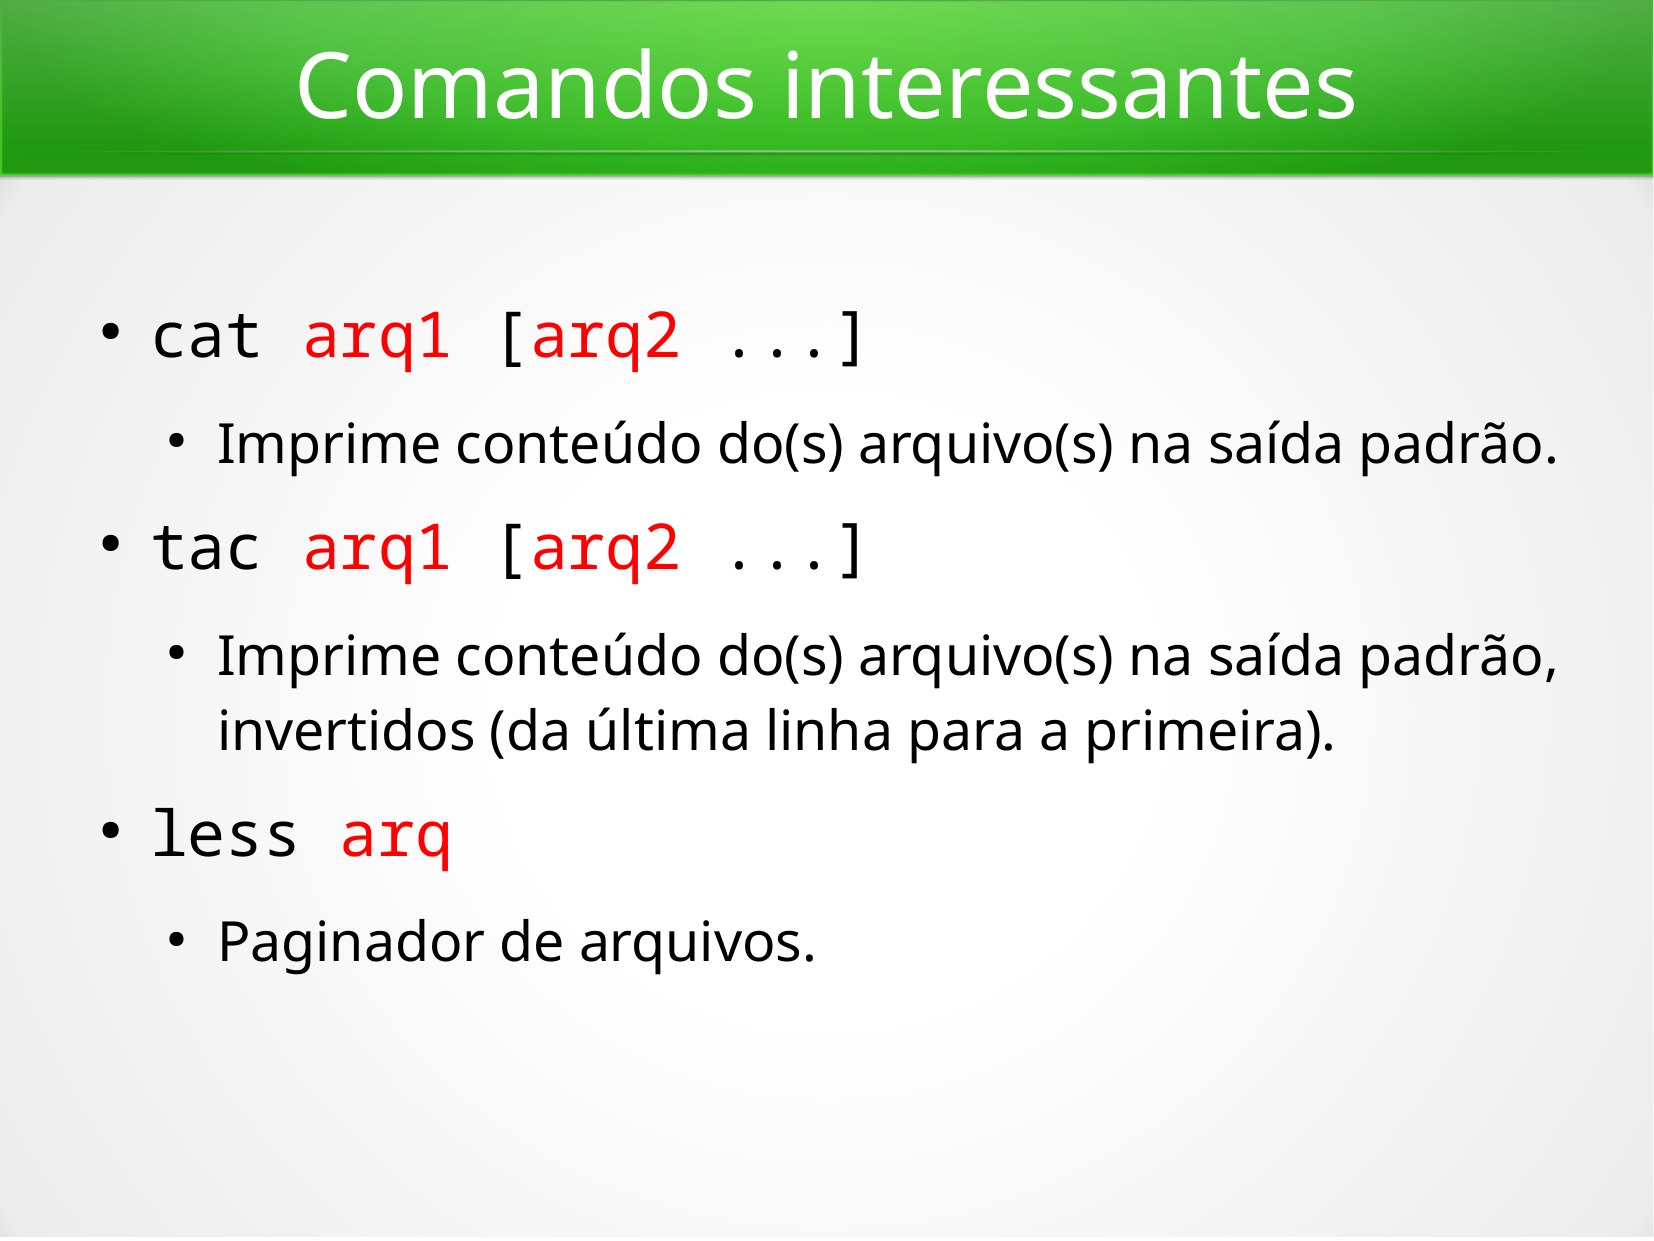

# Comandos interessantes
cat arq1 [arq2 ...]
Imprime conteúdo do(s) arquivo(s) na saída padrão.
tac arq1 [arq2 ...]
Imprime conteúdo do(s) arquivo(s) na saída padrão, invertidos (da última linha para a primeira).
less arq
Paginador de arquivos.